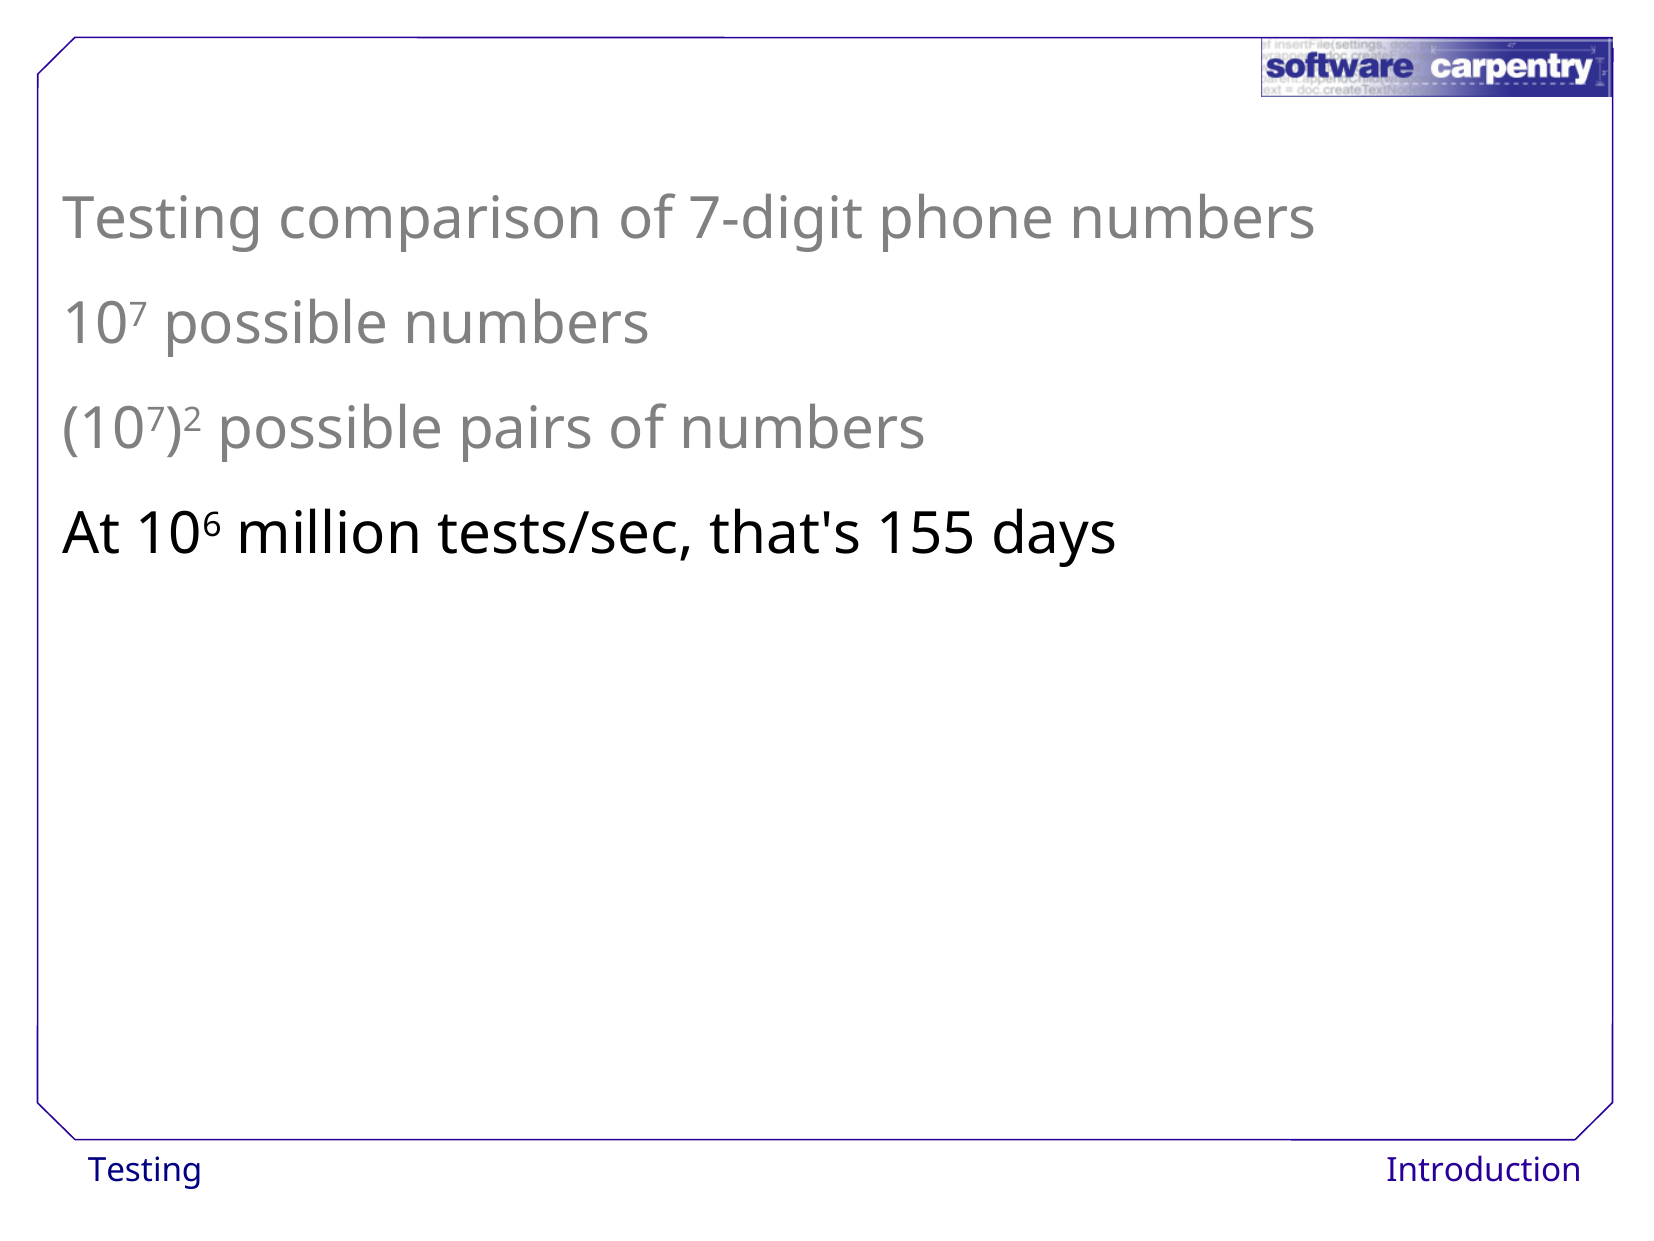

Testing comparison of 7-digit phone numbers
107 possible numbers
(107)2 possible pairs of numbers
At 106 million tests/sec, that's 155 days